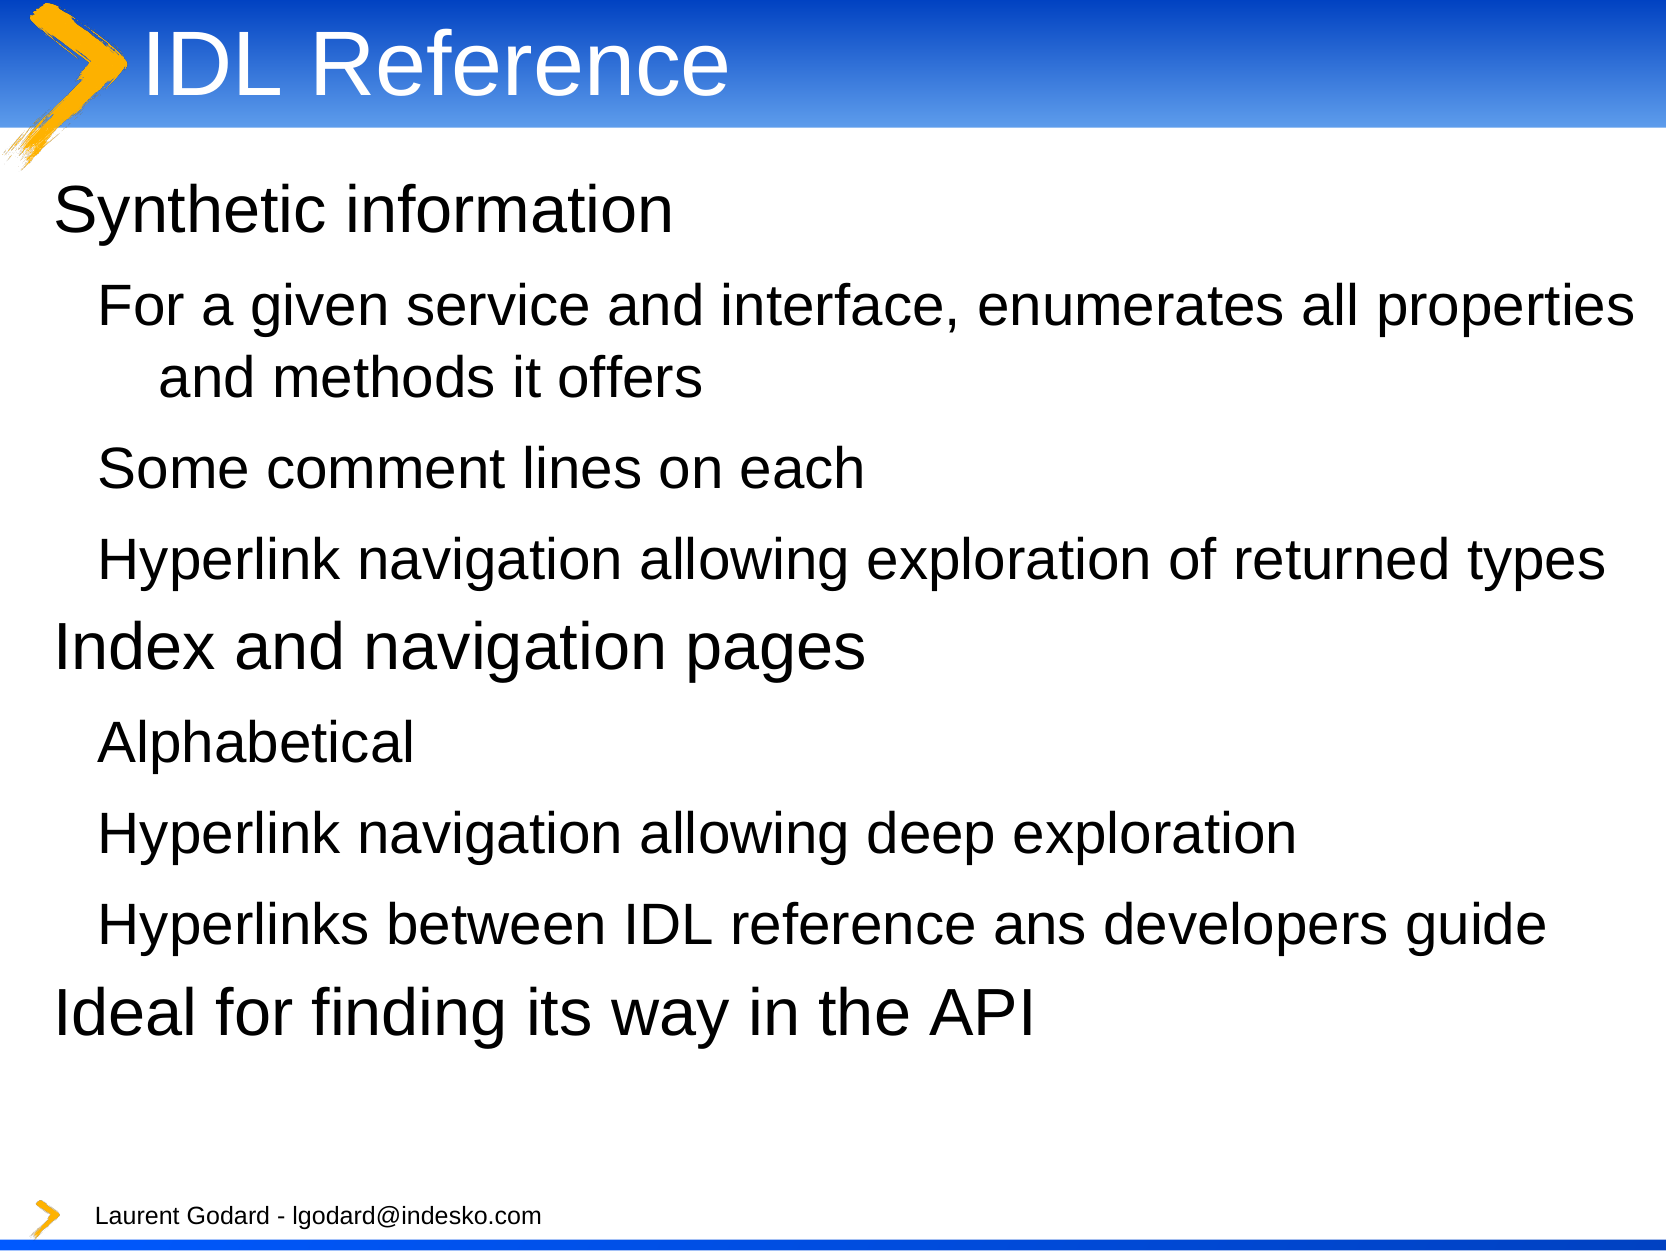

# IDL Reference
Synthetic information
For a given service and interface, enumerates all properties and methods it offers
Some comment lines on each
Hyperlink navigation allowing exploration of returned types
Index and navigation pages
Alphabetical
Hyperlink navigation allowing deep exploration
Hyperlinks between IDL reference ans developers guide
Ideal for finding its way in the API